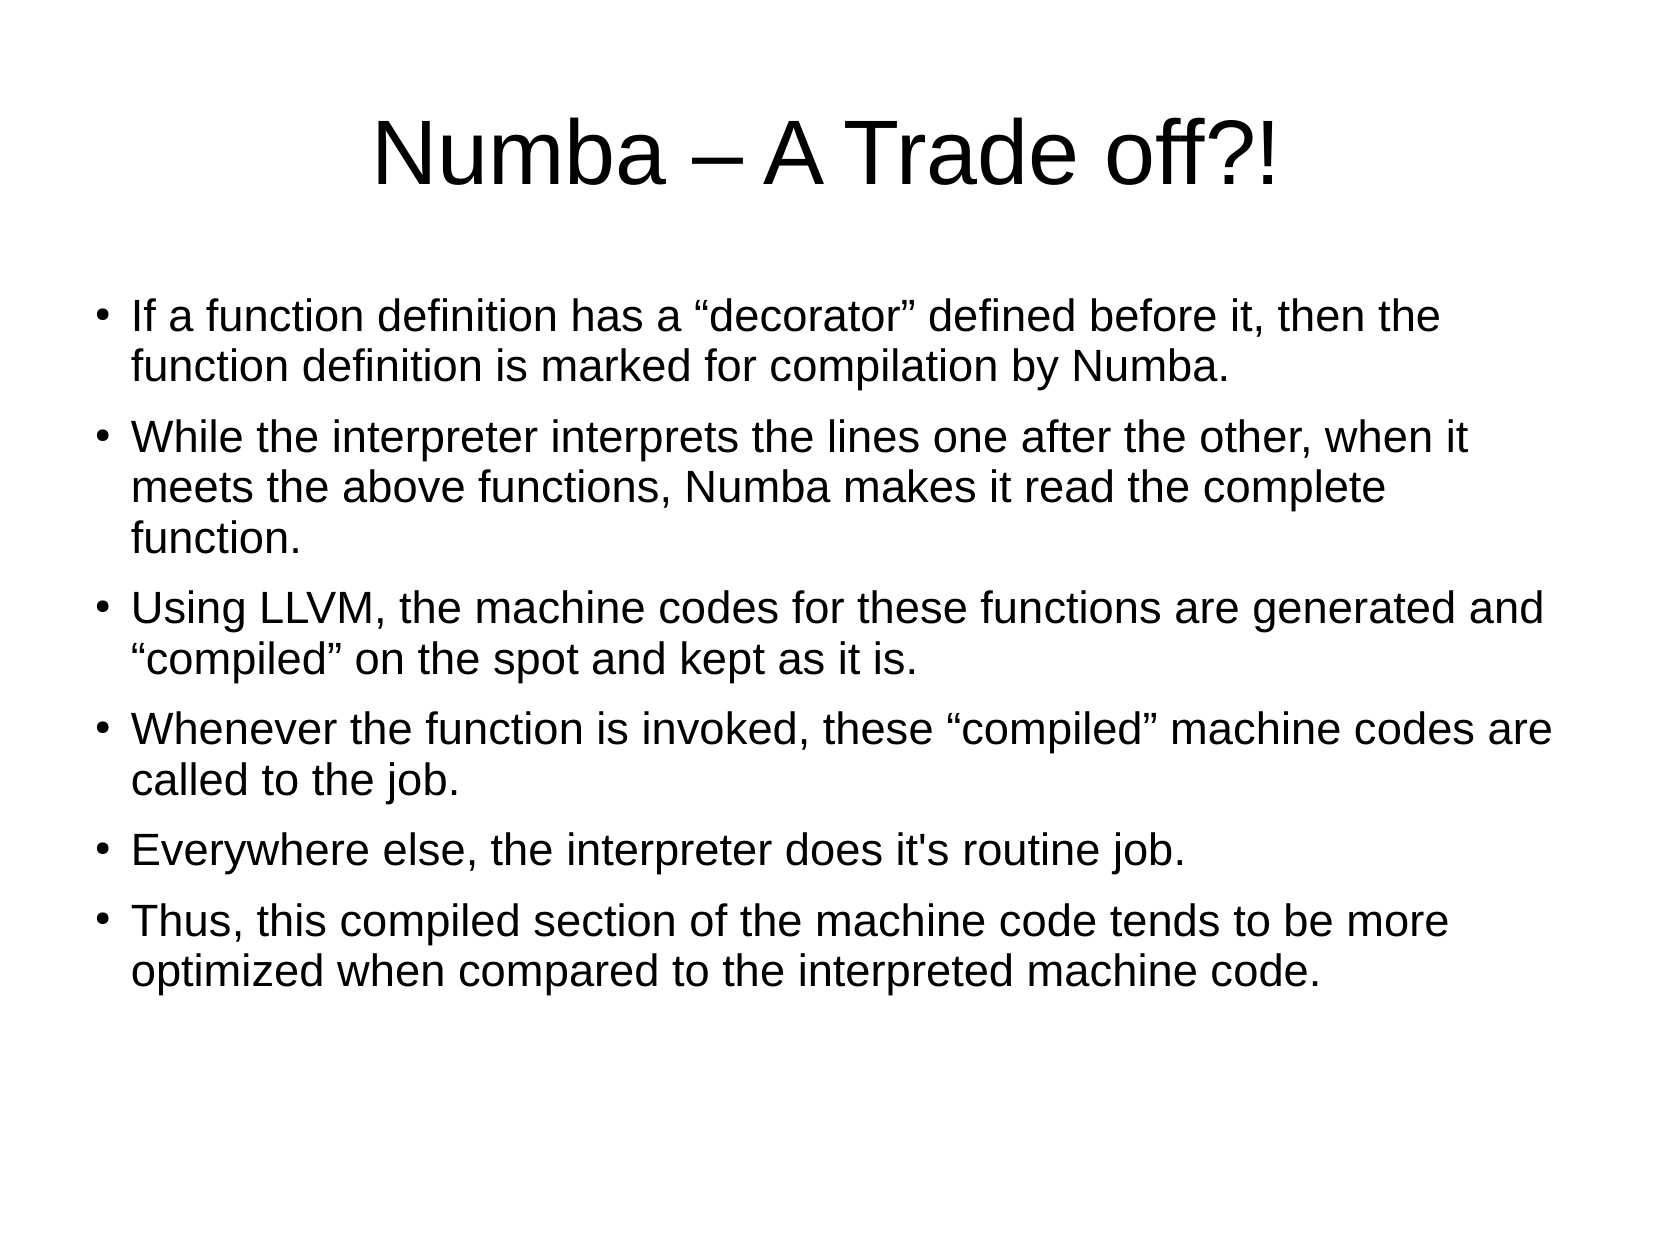

# Numba – A Trade off?!
If a function definition has a “decorator” defined before it, then the function definition is marked for compilation by Numba.
While the interpreter interprets the lines one after the other, when it meets the above functions, Numba makes it read the complete function.
Using LLVM, the machine codes for these functions are generated and “compiled” on the spot and kept as it is.
Whenever the function is invoked, these “compiled” machine codes are called to the job.
Everywhere else, the interpreter does it's routine job.
Thus, this compiled section of the machine code tends to be more optimized when compared to the interpreted machine code.